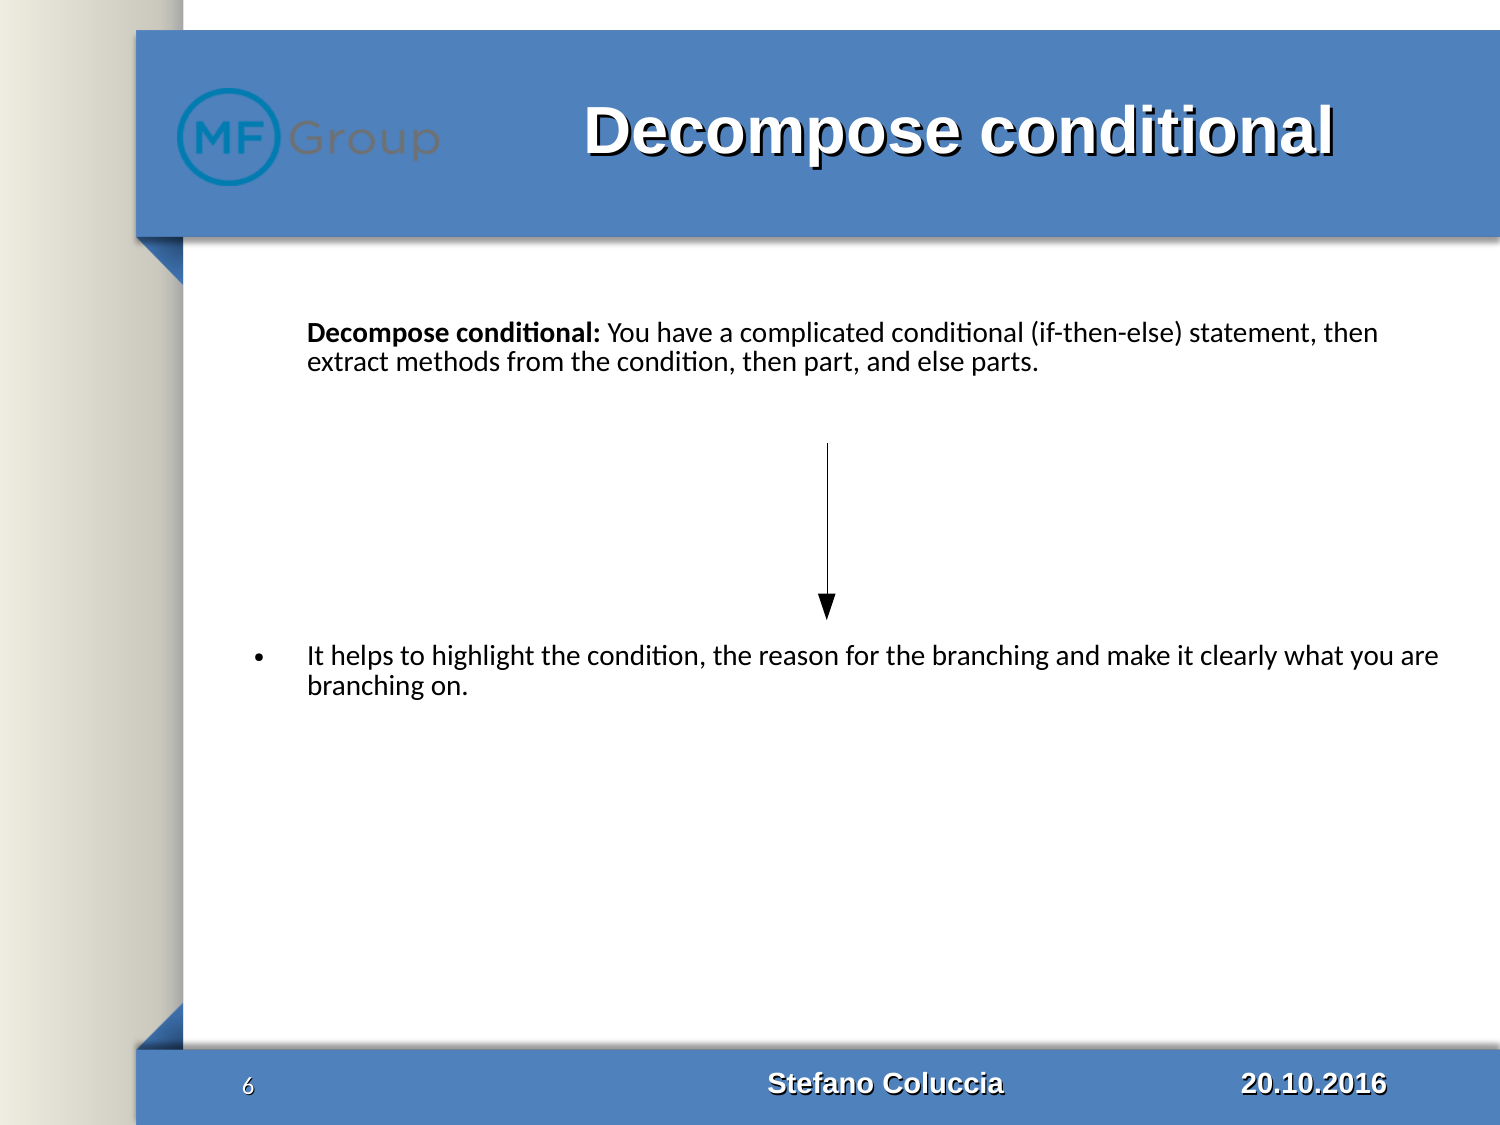

# Decompose conditional
Decompose conditional: You have a complicated conditional (if-then-else) statement, then extract methods from the condition, then part, and else parts.
It helps to highlight the condition, the reason for the branching and make it clearly what you are branching on.
6
Stefano Coluccia
20.10.2016